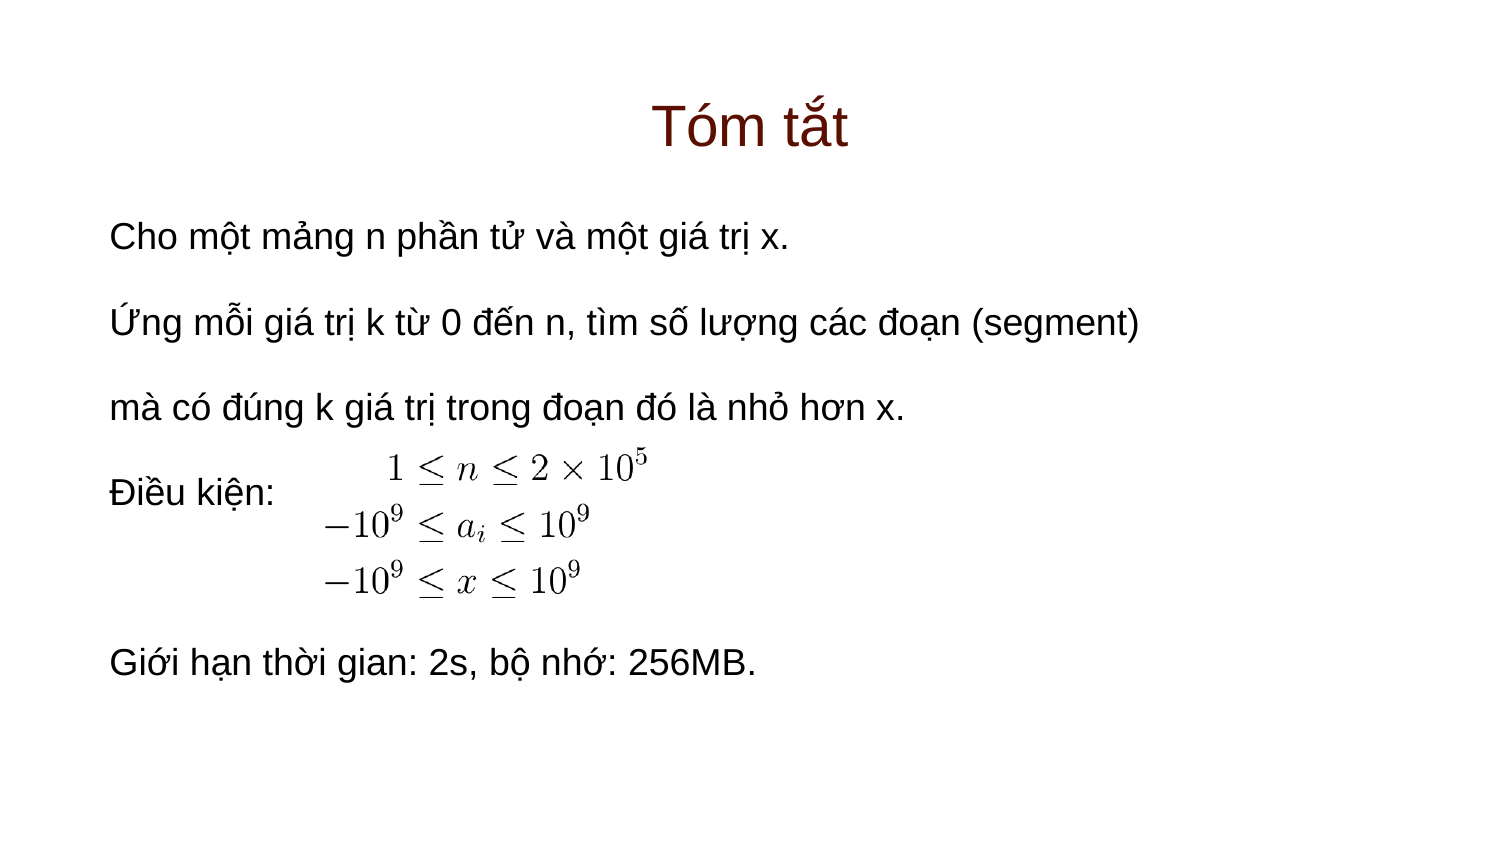

# Tóm tắt
Cho một mảng n phần tử và một giá trị x.
Ứng mỗi giá trị k từ 0 đến n, tìm số lượng các đoạn (segment)
mà có đúng k giá trị trong đoạn đó là nhỏ hơn x.
Điều kiện:
Giới hạn thời gian: 2s, bộ nhớ: 256MB.